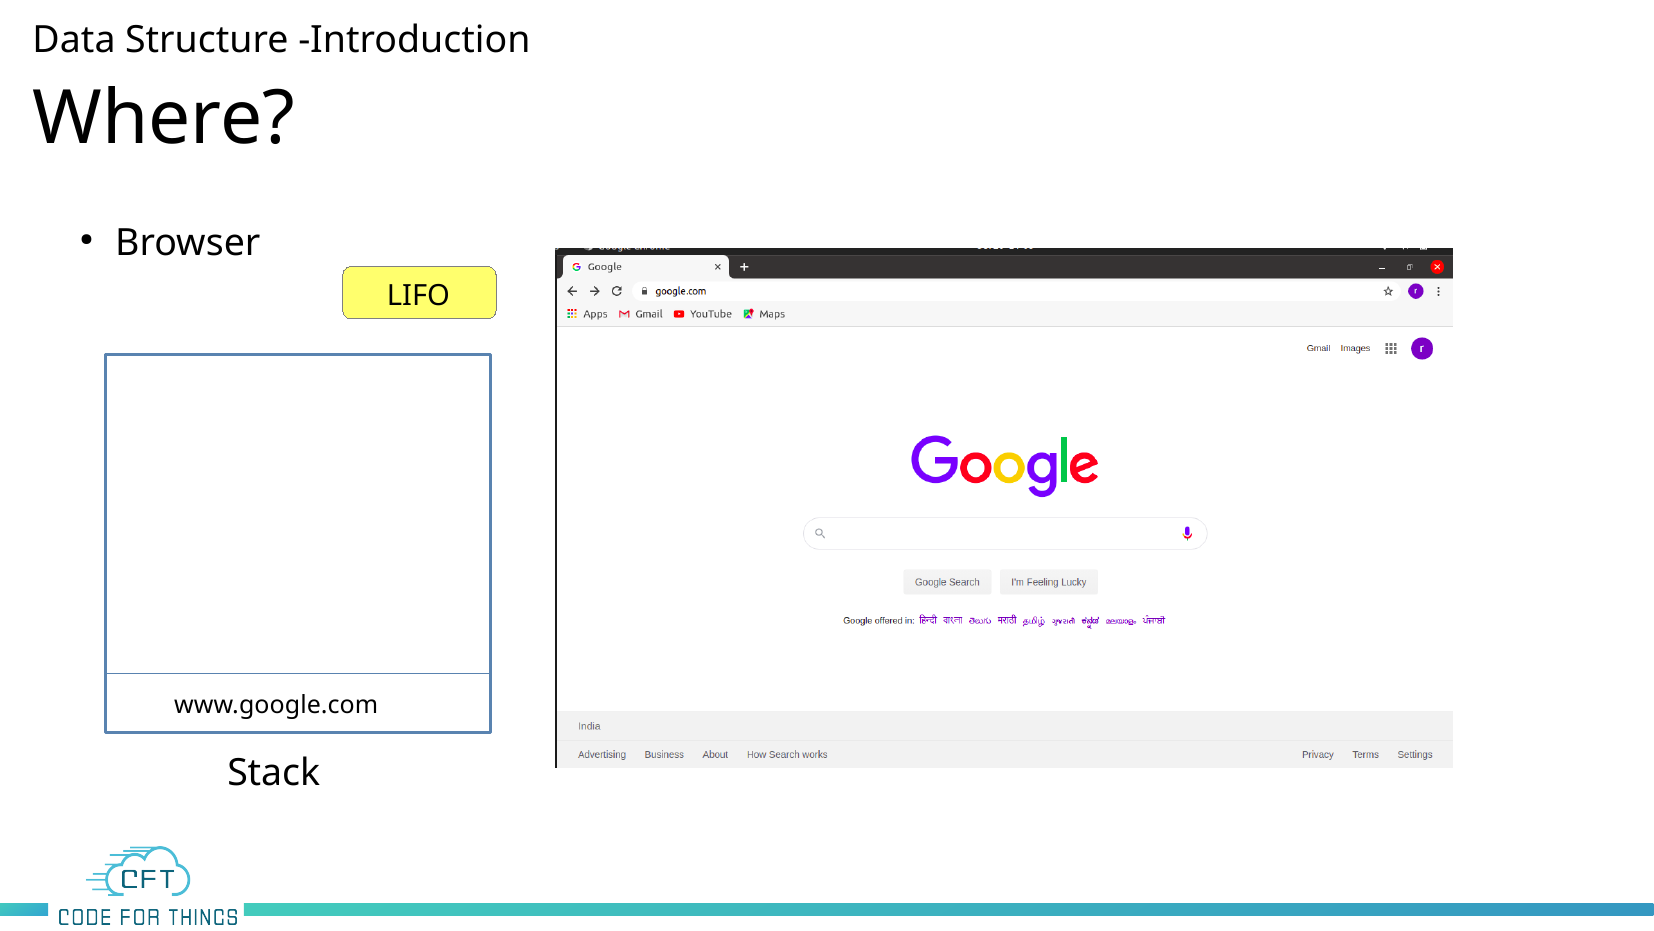

# Data Structure -Introduction Where?
Browser
LIFO
www.google.com
Stack